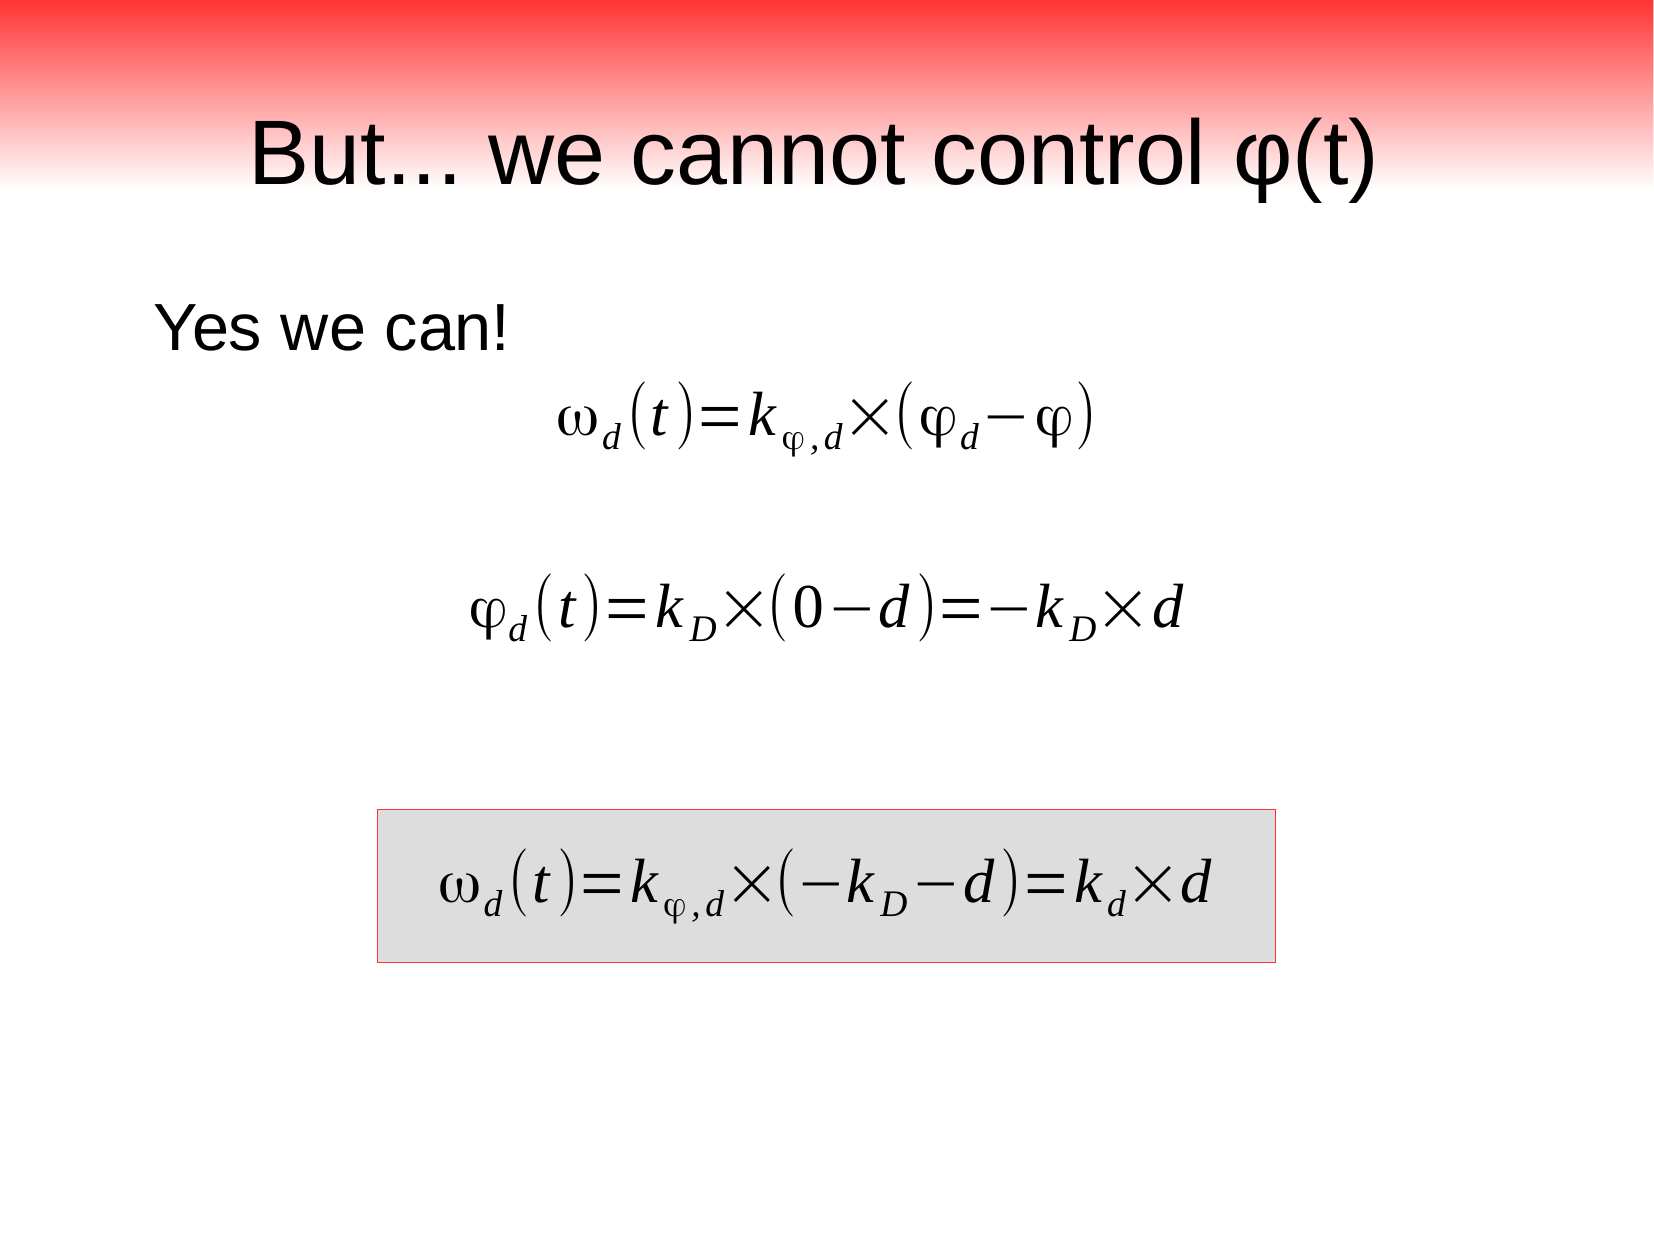

# But... we cannot control φ(t)
Yes we can!